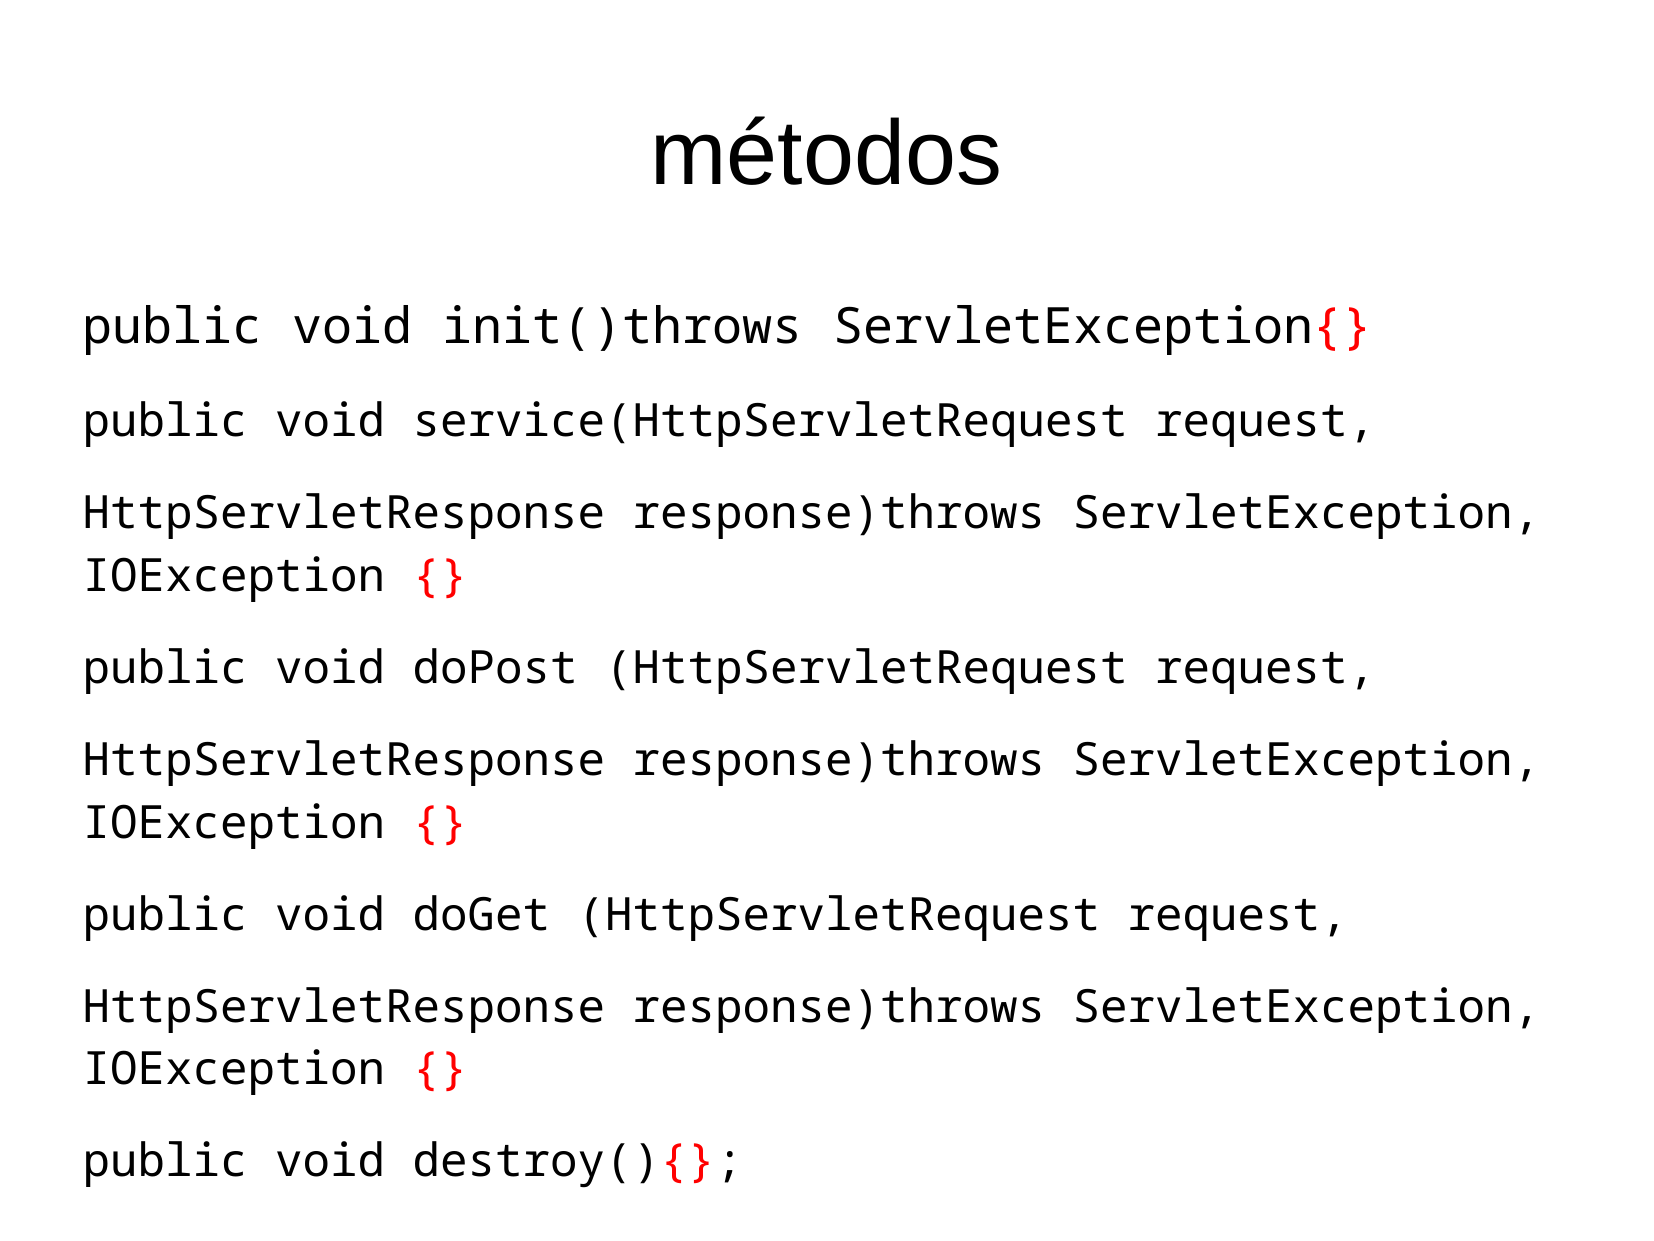

# métodos
public void init()throws ServletException{}
public void service(HttpServletRequest request,
HttpServletResponse response)throws ServletException, IOException {}
public void doPost (HttpServletRequest request,
HttpServletResponse response)throws ServletException, IOException {}
public void doGet (HttpServletRequest request,
HttpServletResponse response)throws ServletException, IOException {}
public void destroy(){};